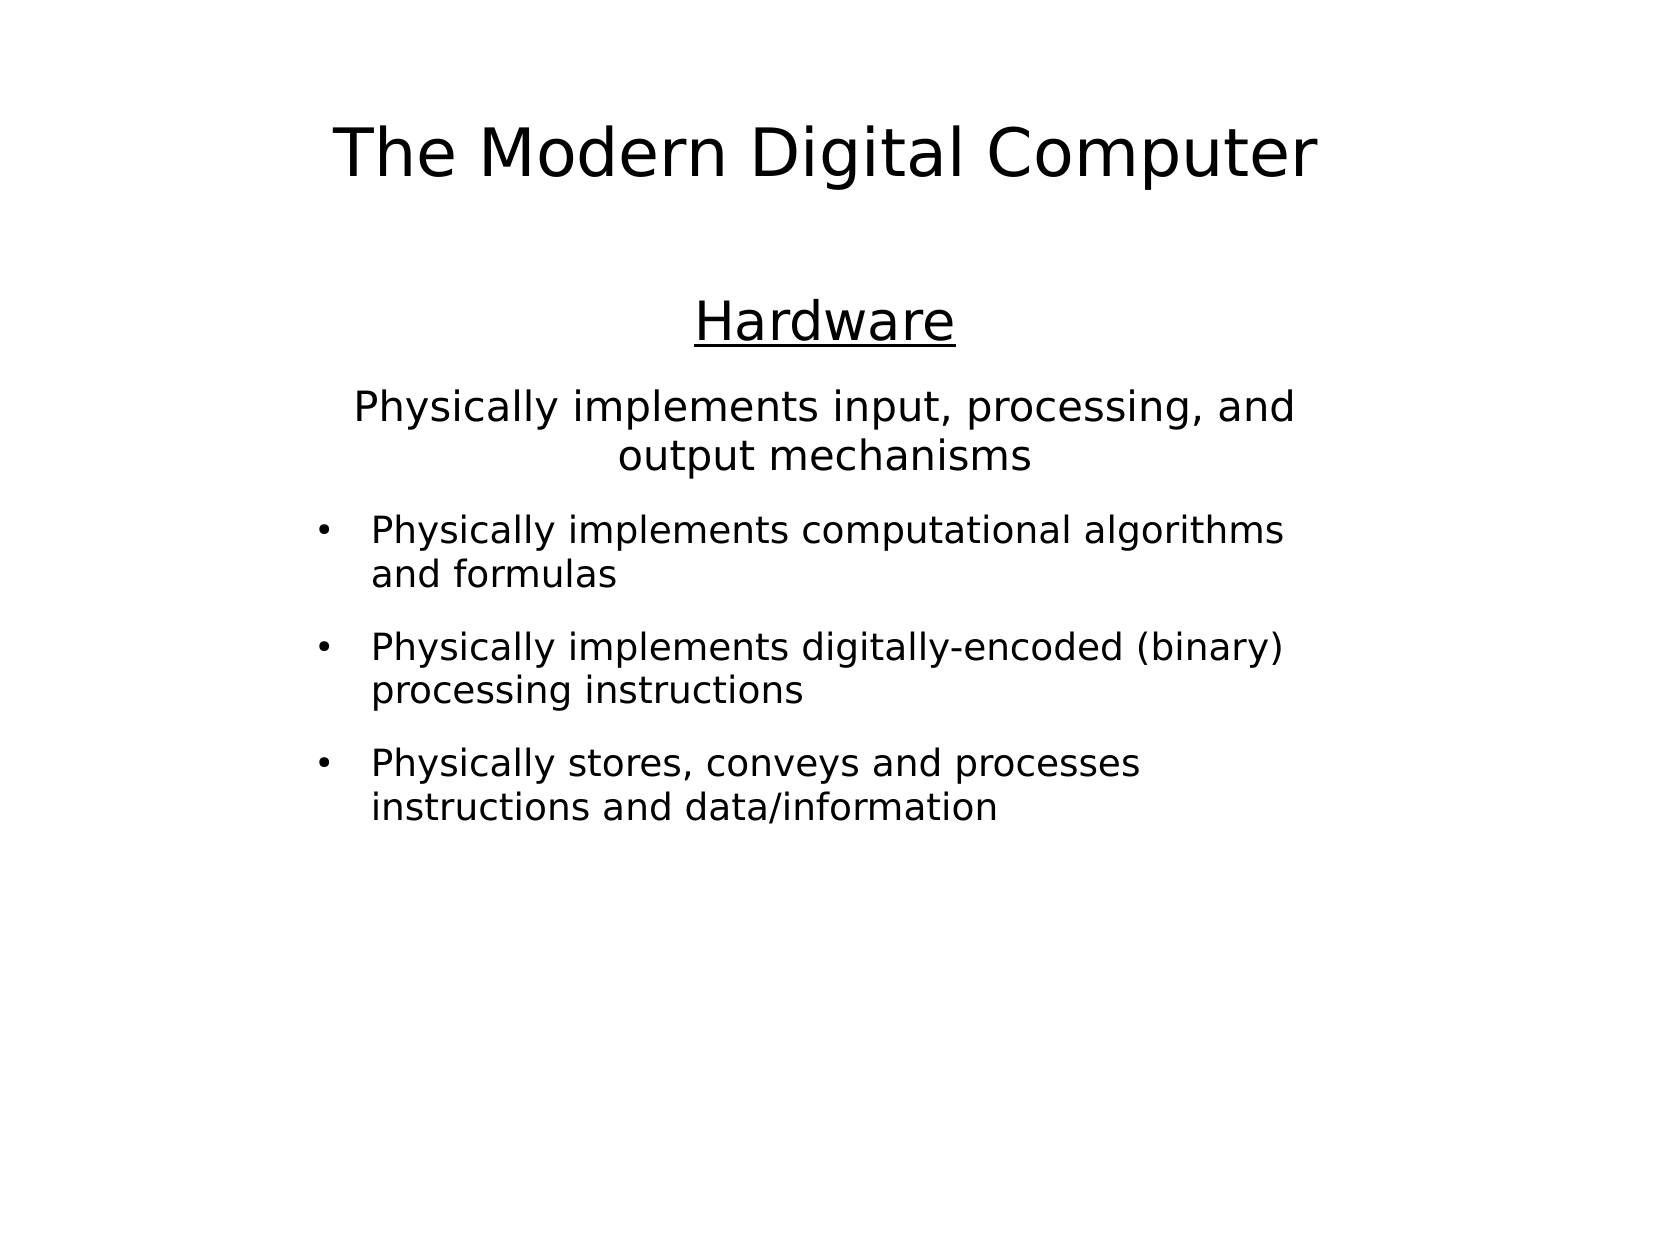

# The Modern Digital Computer
Hardware
Physically implements input, processing, and output mechanisms
Physically implements computational algorithms and formulas
Physically implements digitally-encoded (binary) processing instructions
Physically stores, conveys and processes instructions and data/information